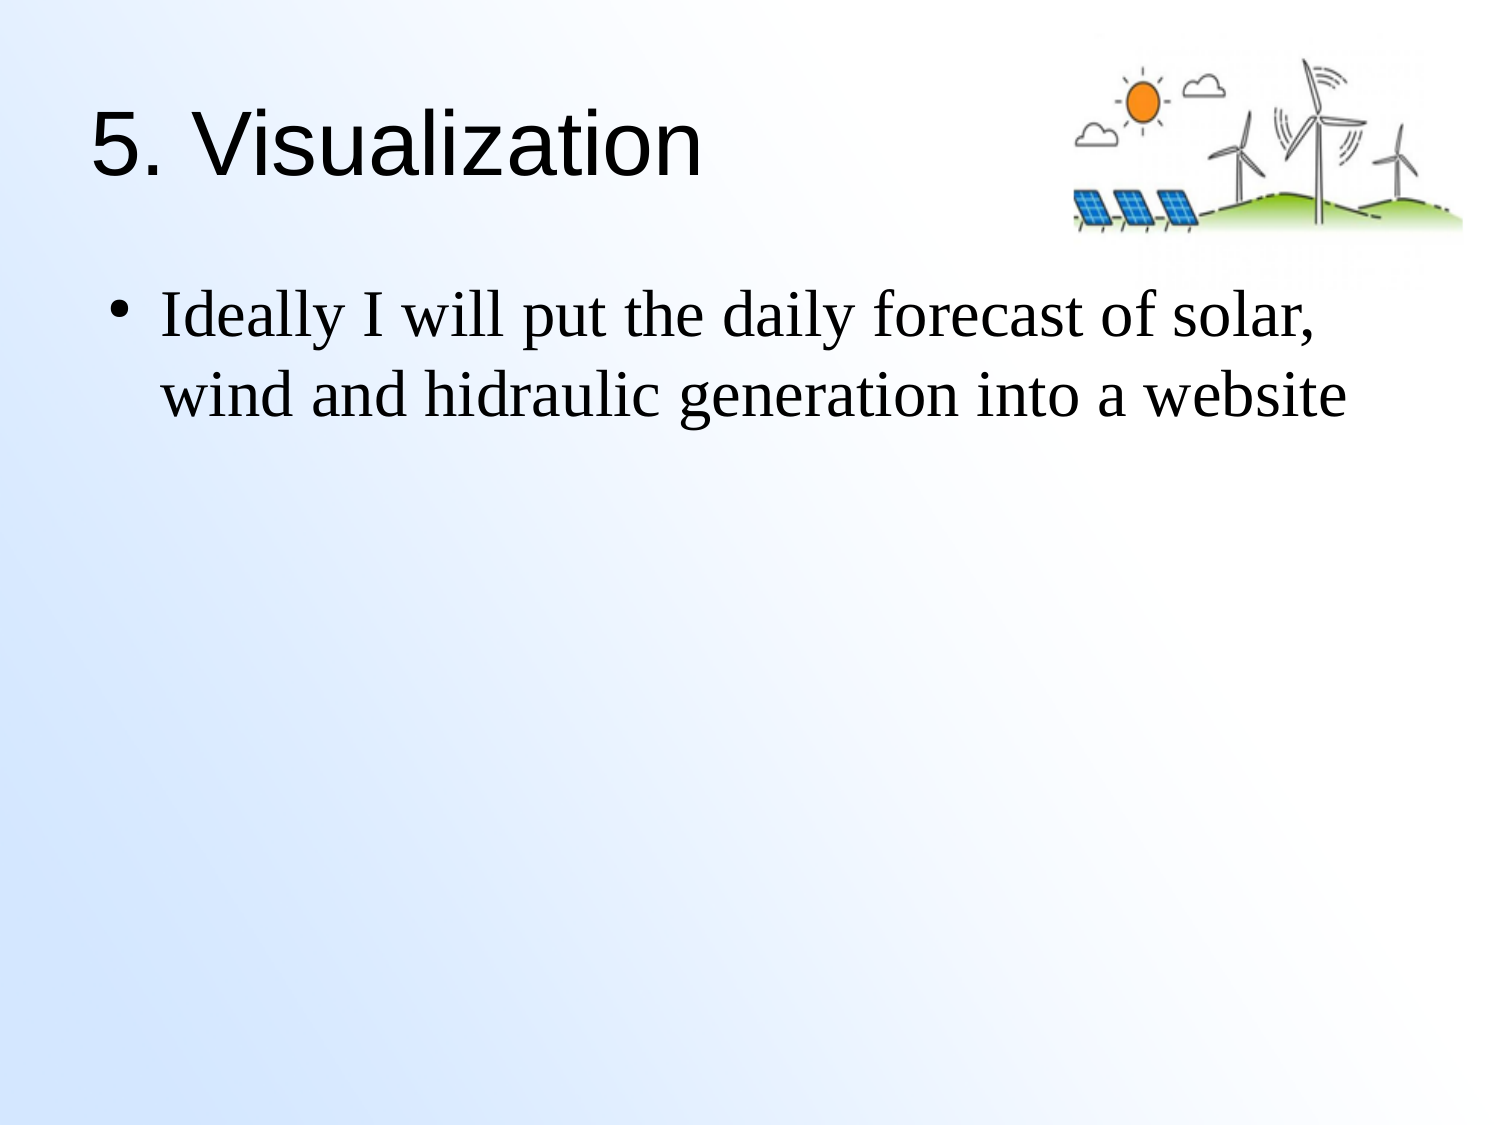

# 5. Visualization
Ideally I will put the daily forecast of solar, wind and hidraulic generation into a website